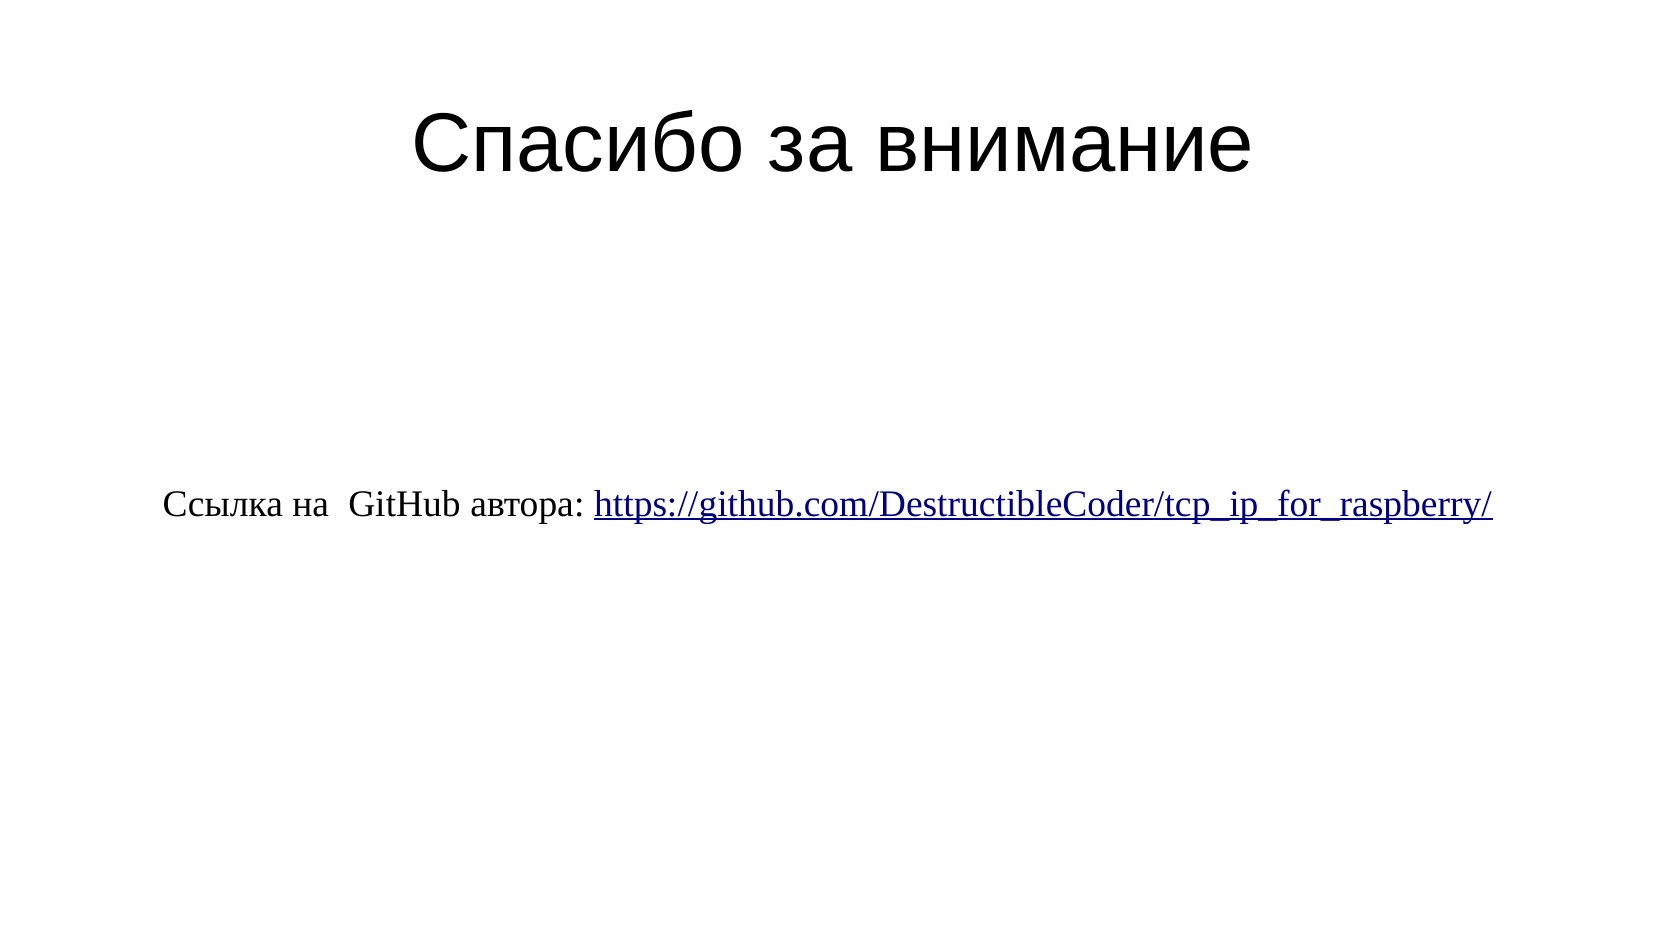

Спасибо за внимание
Ссылка на GitHub автора: https://github.com/DestructibleCoder/tcp_ip_for_raspberry/